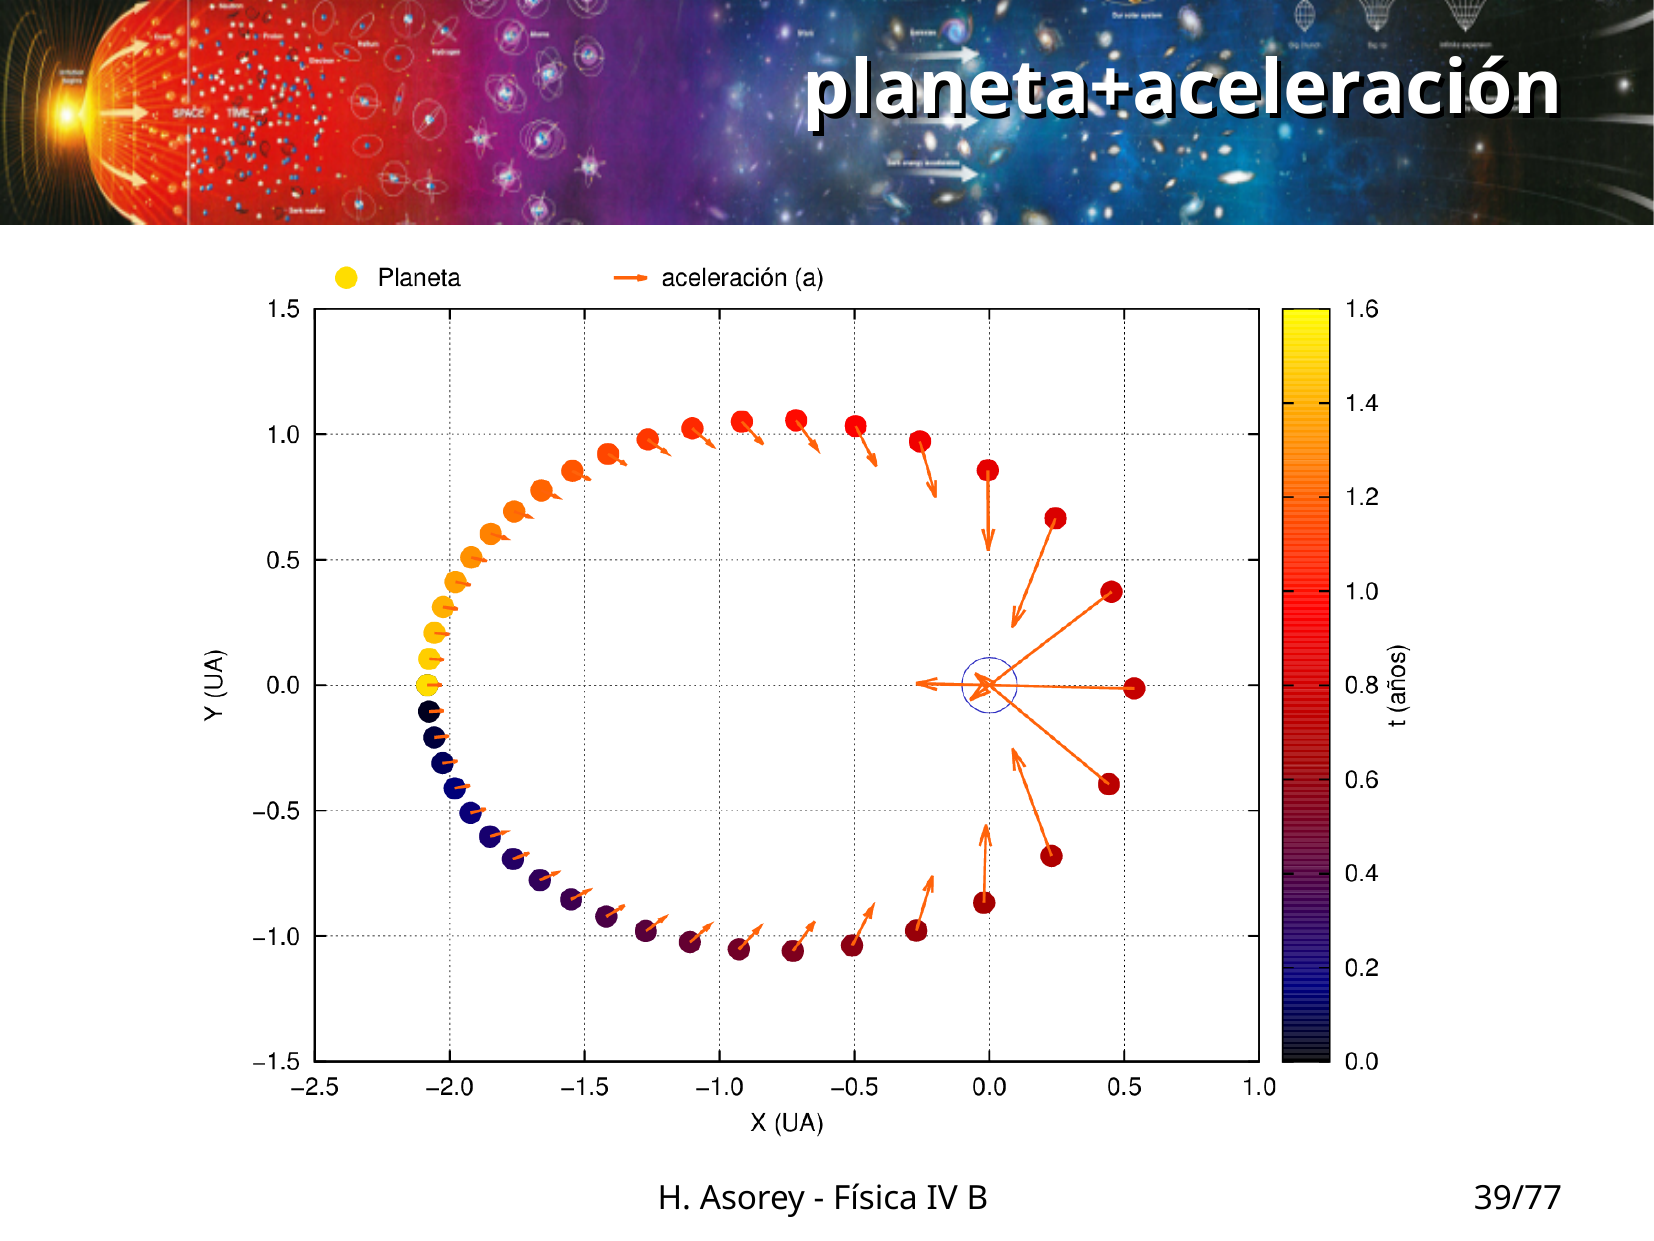

# planeta+aceleración
H. Asorey - Física IV B
39